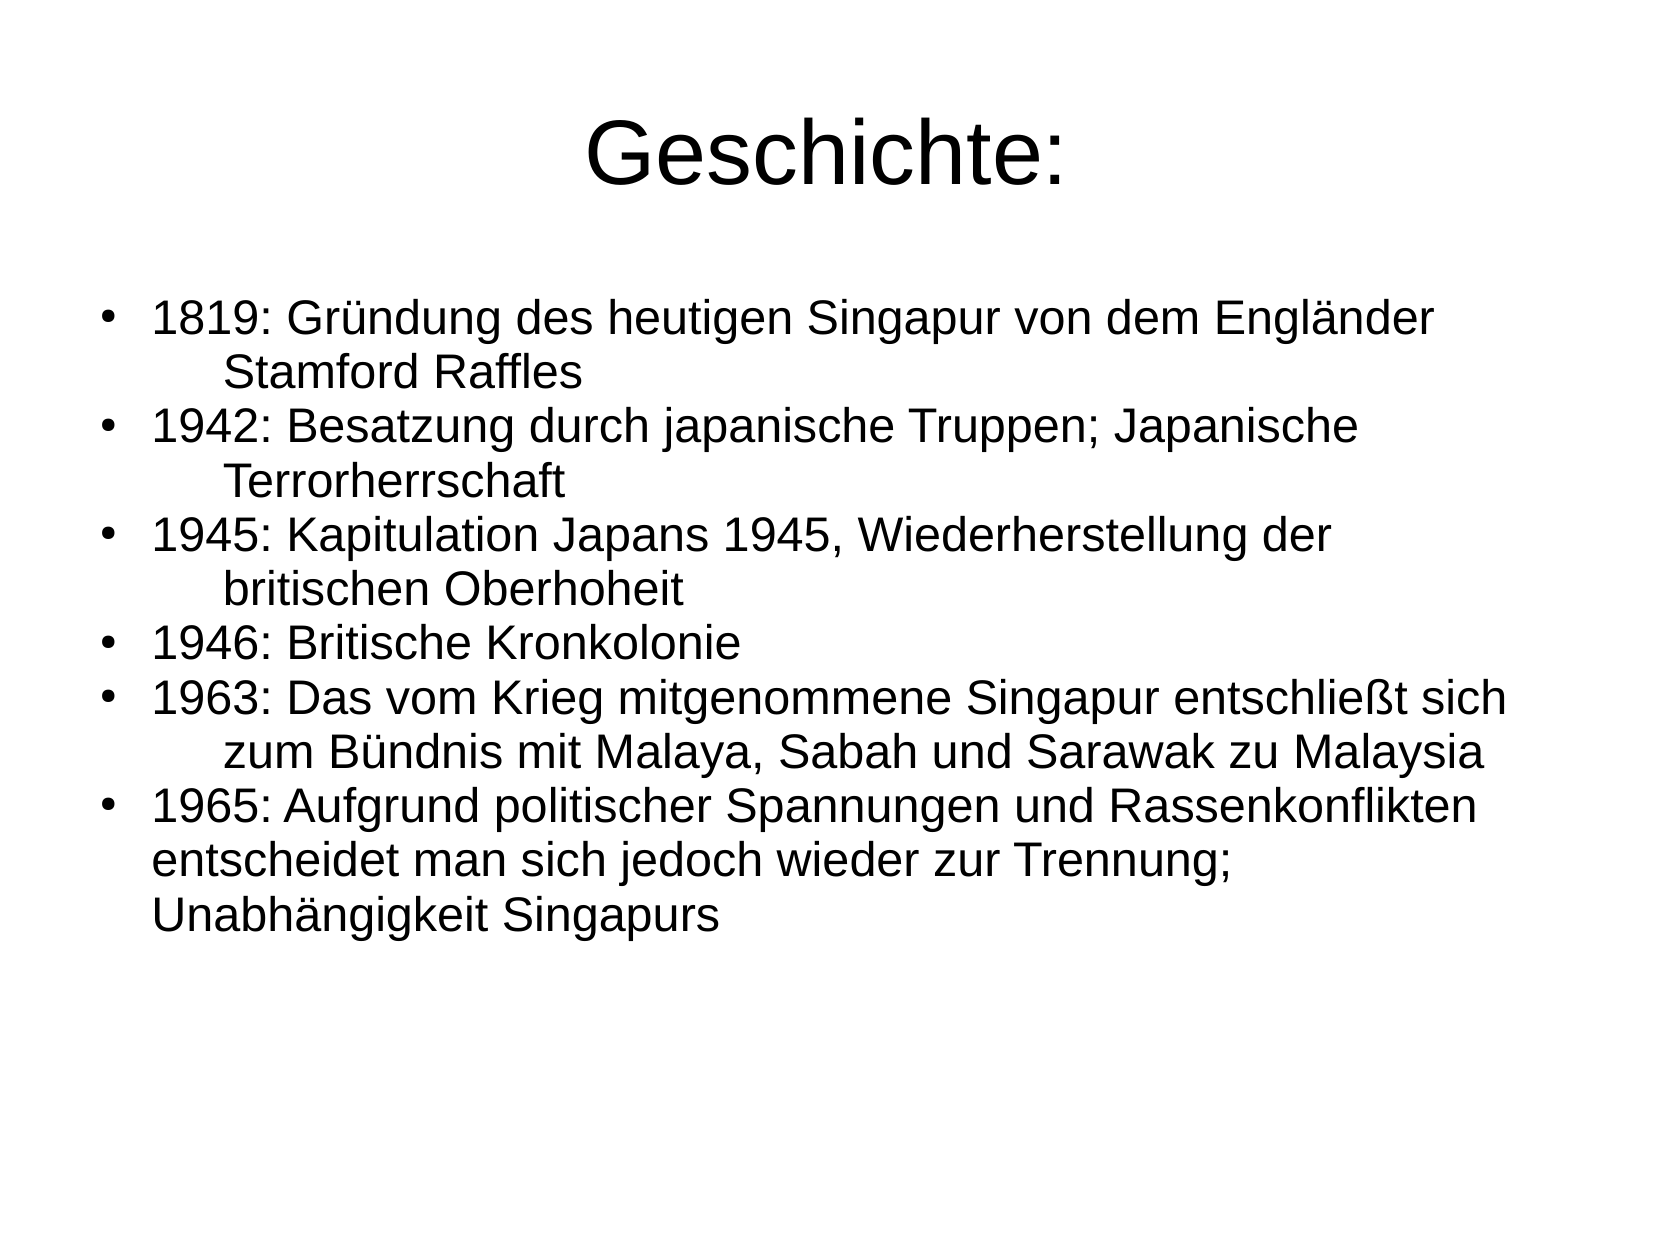

# Geschichte:
1819: Gründung des heutigen Singapur von dem Engländer 																																					 	Stamford Raffles
1942: Besatzung durch japanische Truppen; Japanische 															 	Terrorherrschaft
1945: Kapitulation Japans 1945, Wiederherstellung der 																									 	 		 	britischen Oberhoheit
1946: Britische Kronkolonie
1963: Das vom Krieg mitgenommene Singapur entschließt sich 	zum Bündnis mit Malaya, Sabah und Sarawak zu Malaysia
1965: Aufgrund politischer Spannungen und Rassenkonflikten 	entscheidet man sich jedoch wieder zur Trennung; 	 	 	 	Unabhängigkeit Singapurs